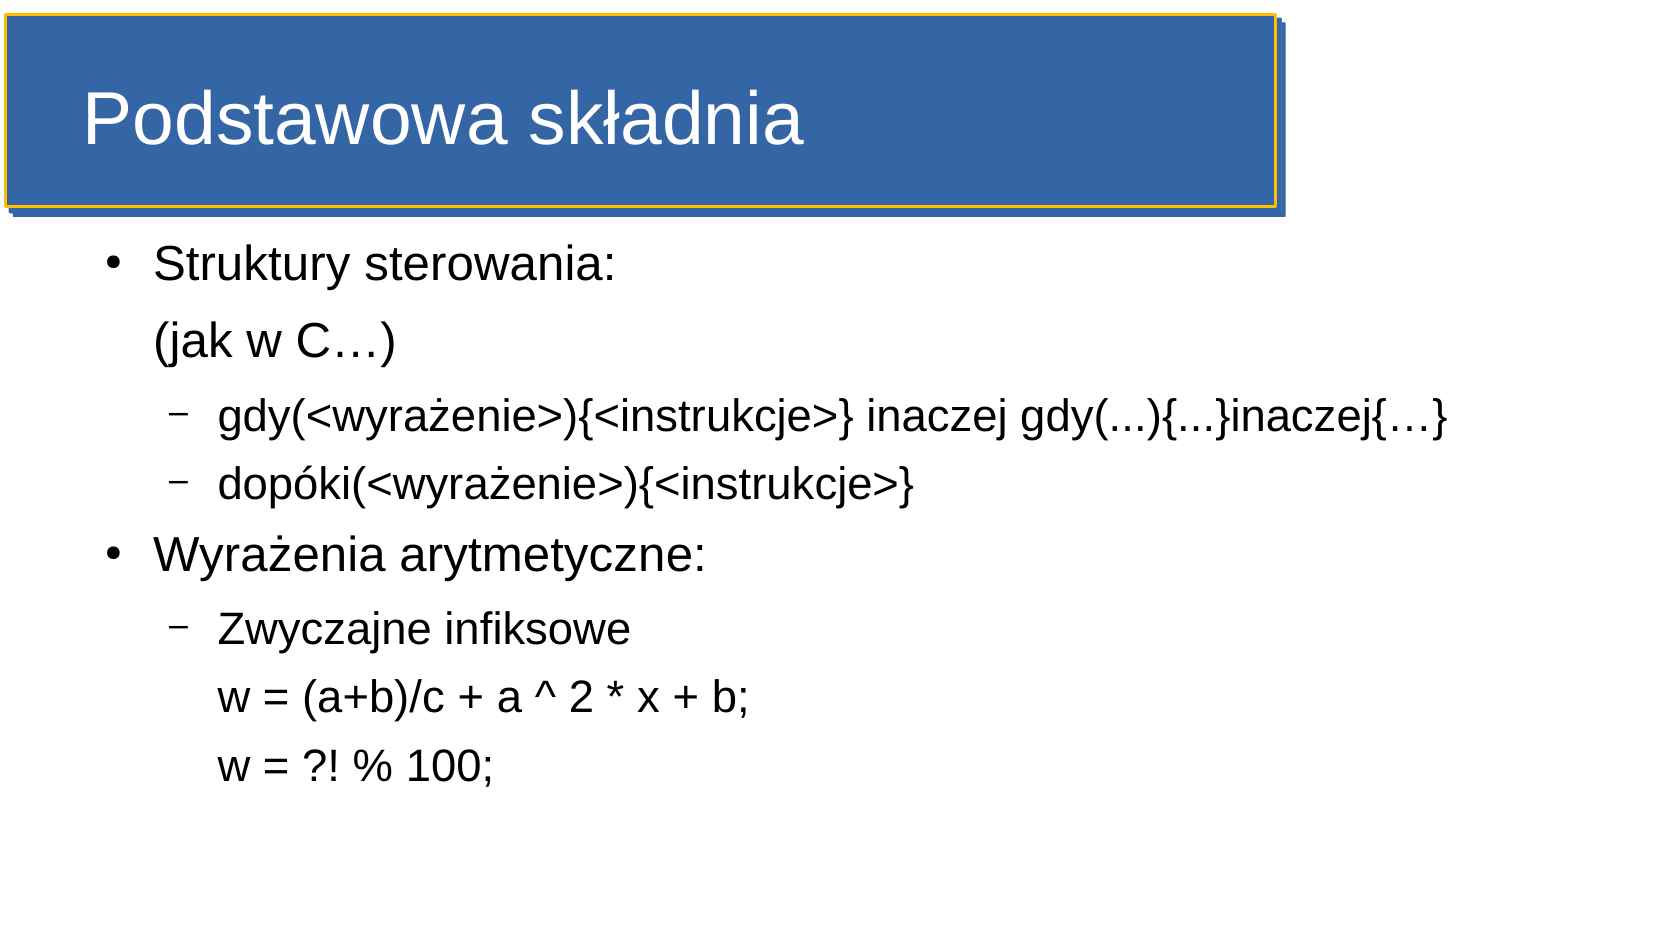

# Podstawowa składnia
Struktury sterowania:
(jak w C…)
gdy(<wyrażenie>){<instrukcje>} inaczej gdy(...){...}inaczej{…}
dopóki(<wyrażenie>){<instrukcje>}
Wyrażenia arytmetyczne:
Zwyczajne infiksowe
w = (a+b)/c + a ^ 2 * x + b;
w = ?! % 100;